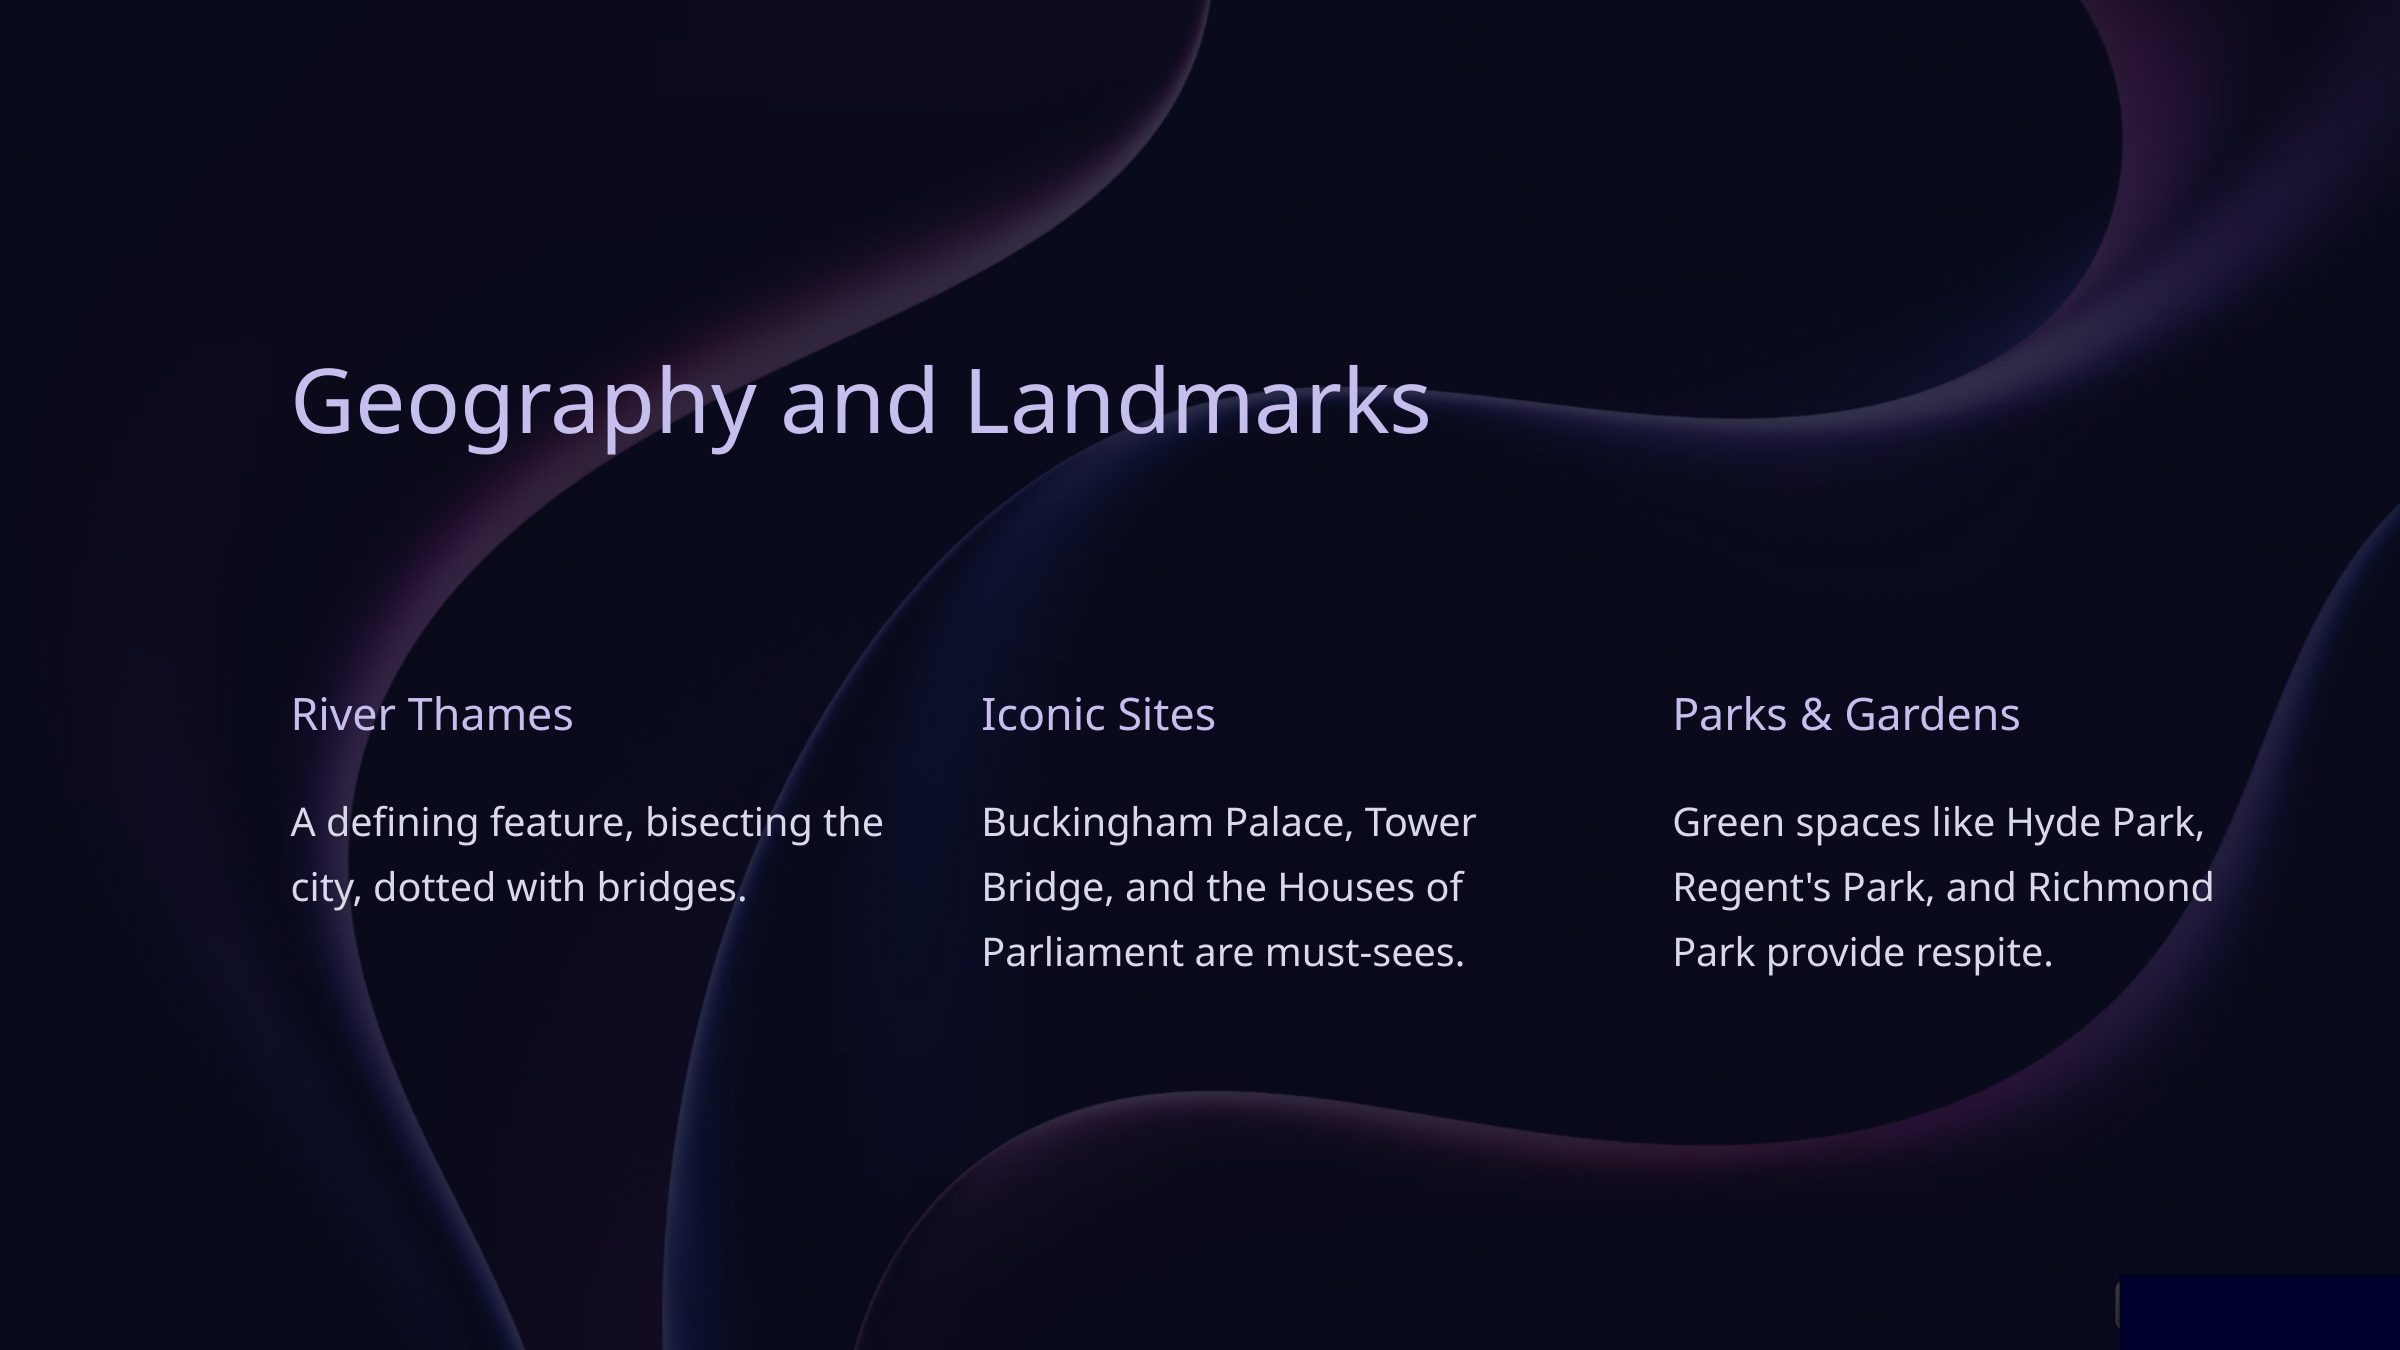

Geography and Landmarks
River Thames
Iconic Sites
Parks & Gardens
A defining feature, bisecting the city, dotted with bridges.
Buckingham Palace, Tower Bridge, and the Houses of Parliament are must-sees.
Green spaces like Hyde Park, Regent's Park, and Richmond Park provide respite.